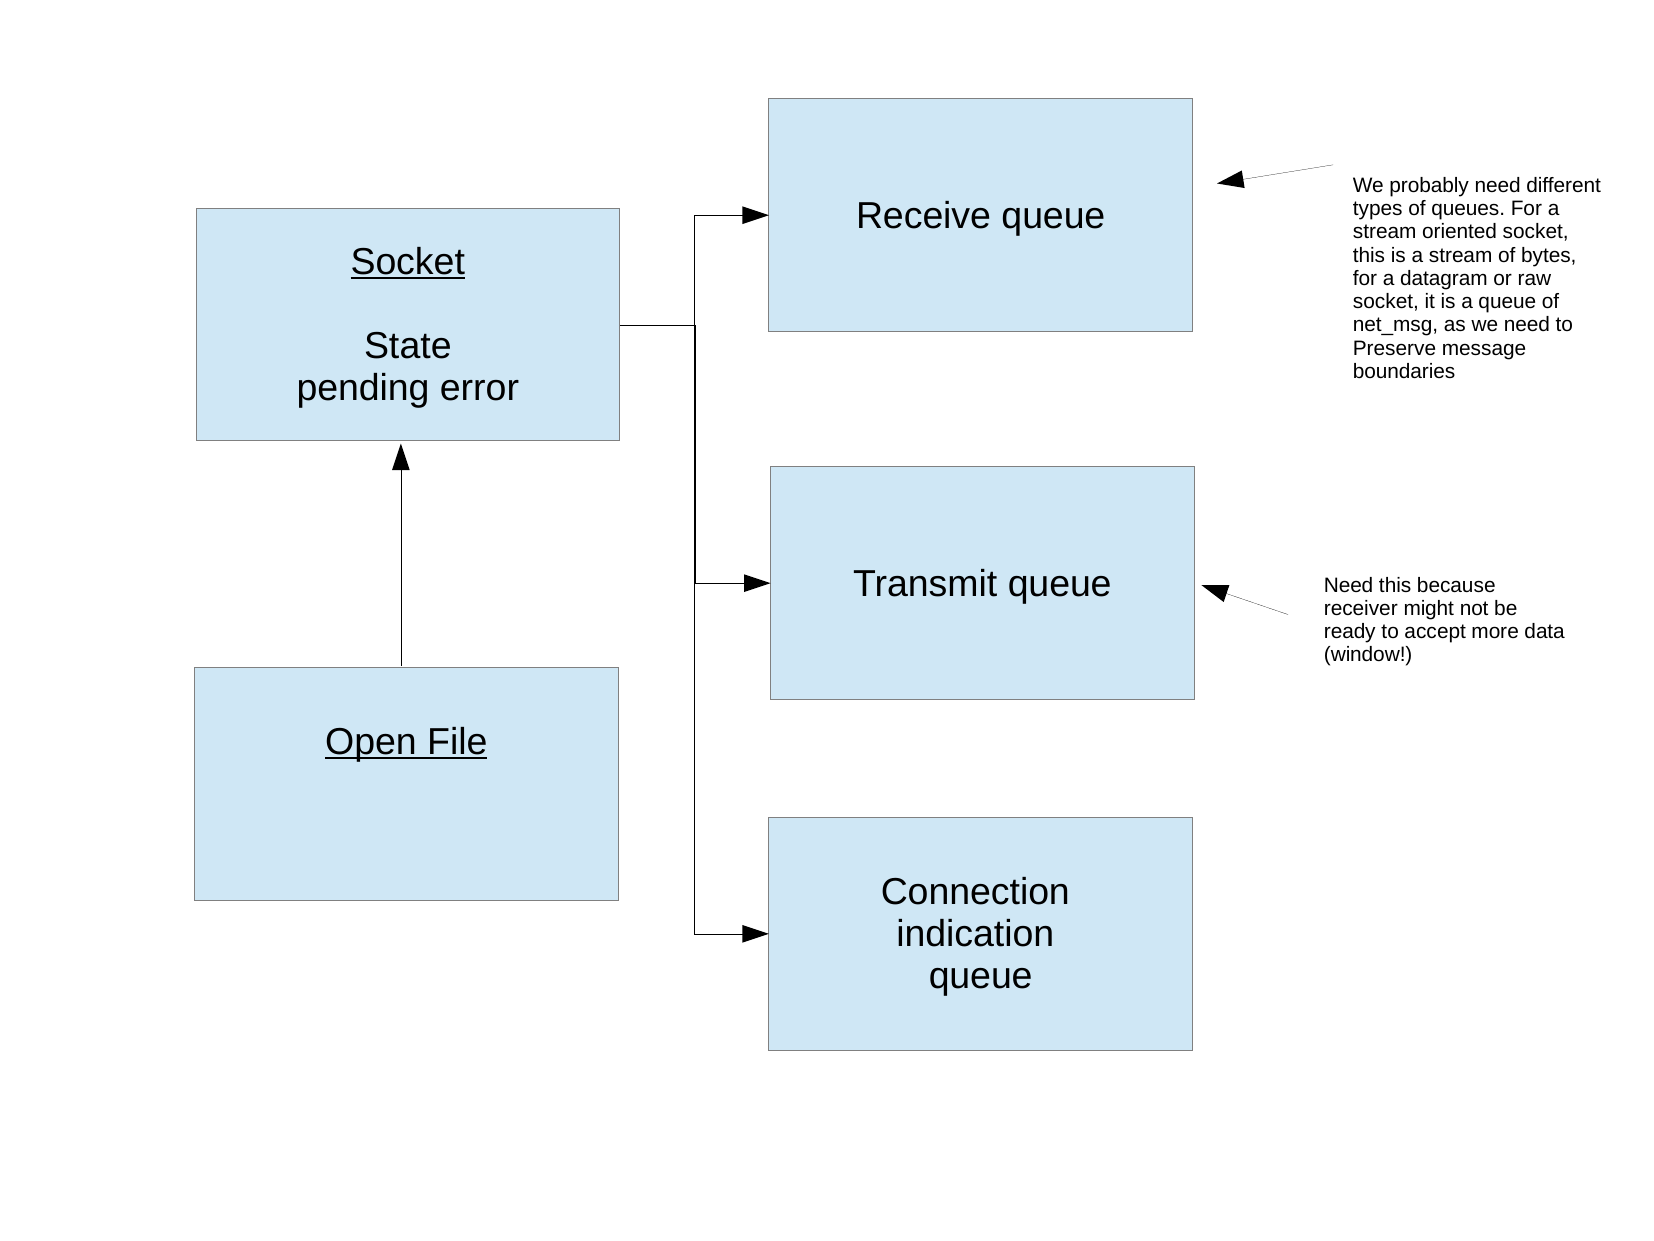

Receive queue
We probably need different types of queues. For a stream oriented socket, this is a stream of bytes, for a datagram or raw socket, it is a queue of net_msg, as we need to
Preserve message boundaries
Socket
State
pending error
Socket
Transmit queue
Need this because receiver might not be ready to accept more data (window!)
Open File
Connection
indication
queue